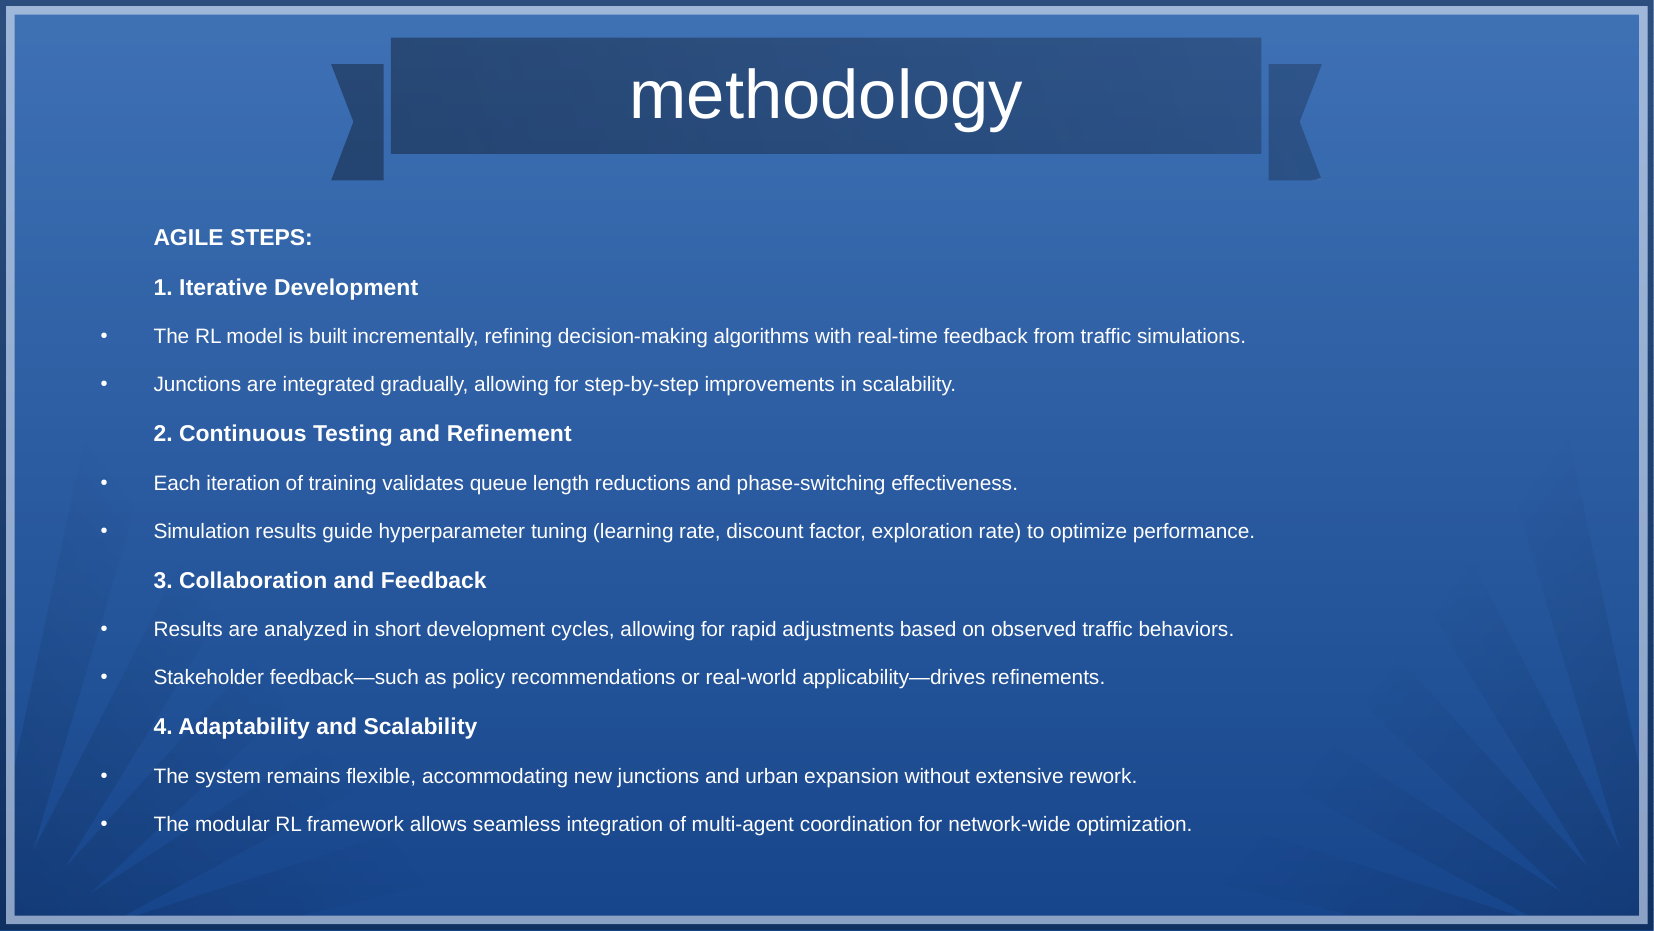

# methodology
AGILE STEPS:
1. Iterative Development
The RL model is built incrementally, refining decision-making algorithms with real-time feedback from traffic simulations.
Junctions are integrated gradually, allowing for step-by-step improvements in scalability.
2. Continuous Testing and Refinement
Each iteration of training validates queue length reductions and phase-switching effectiveness.
Simulation results guide hyperparameter tuning (learning rate, discount factor, exploration rate) to optimize performance.
3. Collaboration and Feedback
Results are analyzed in short development cycles, allowing for rapid adjustments based on observed traffic behaviors.
Stakeholder feedback—such as policy recommendations or real-world applicability—drives refinements.
4. Adaptability and Scalability
The system remains flexible, accommodating new junctions and urban expansion without extensive rework.
The modular RL framework allows seamless integration of multi-agent coordination for network-wide optimization.